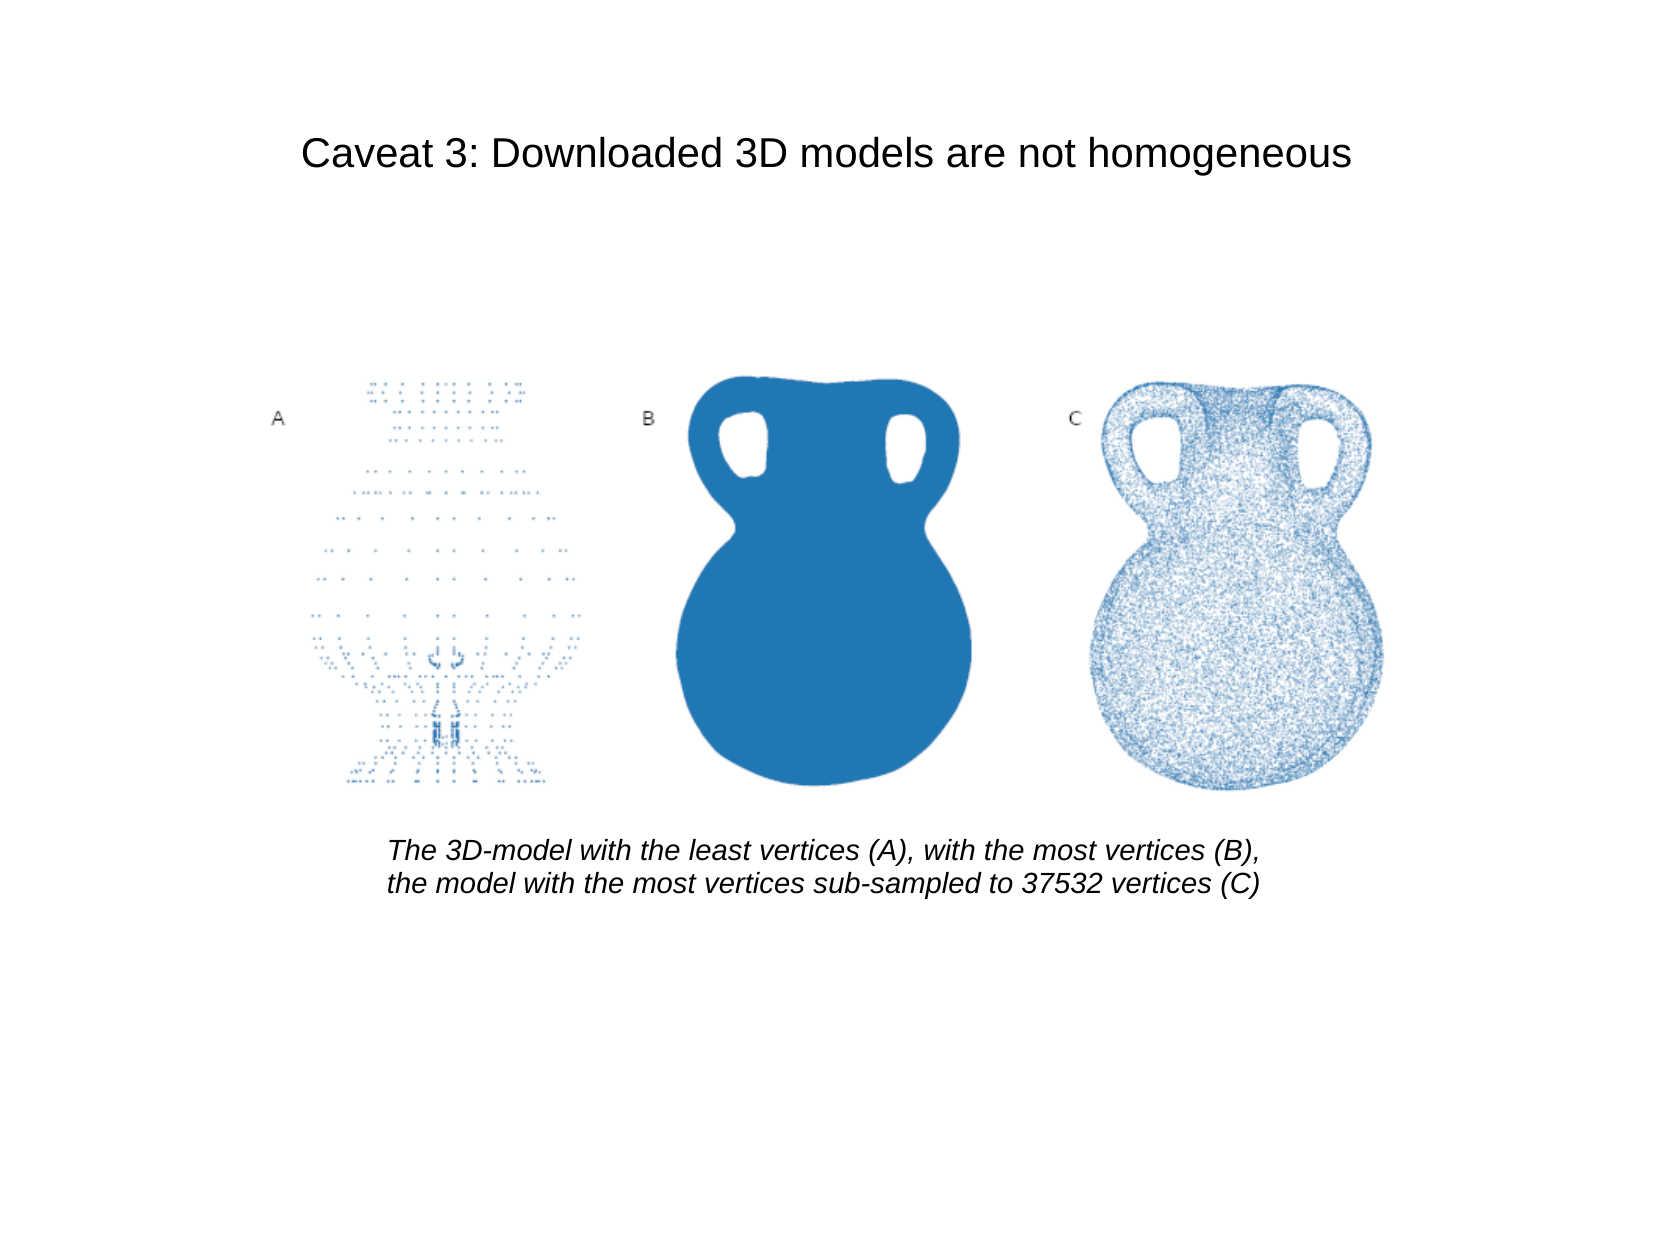

# Caveat 3: Downloaded 3D models are not homogeneous
The 3D-model with the least vertices (A), with the most vertices (B),
the model with the most vertices sub-sampled to 37532 vertices (C)